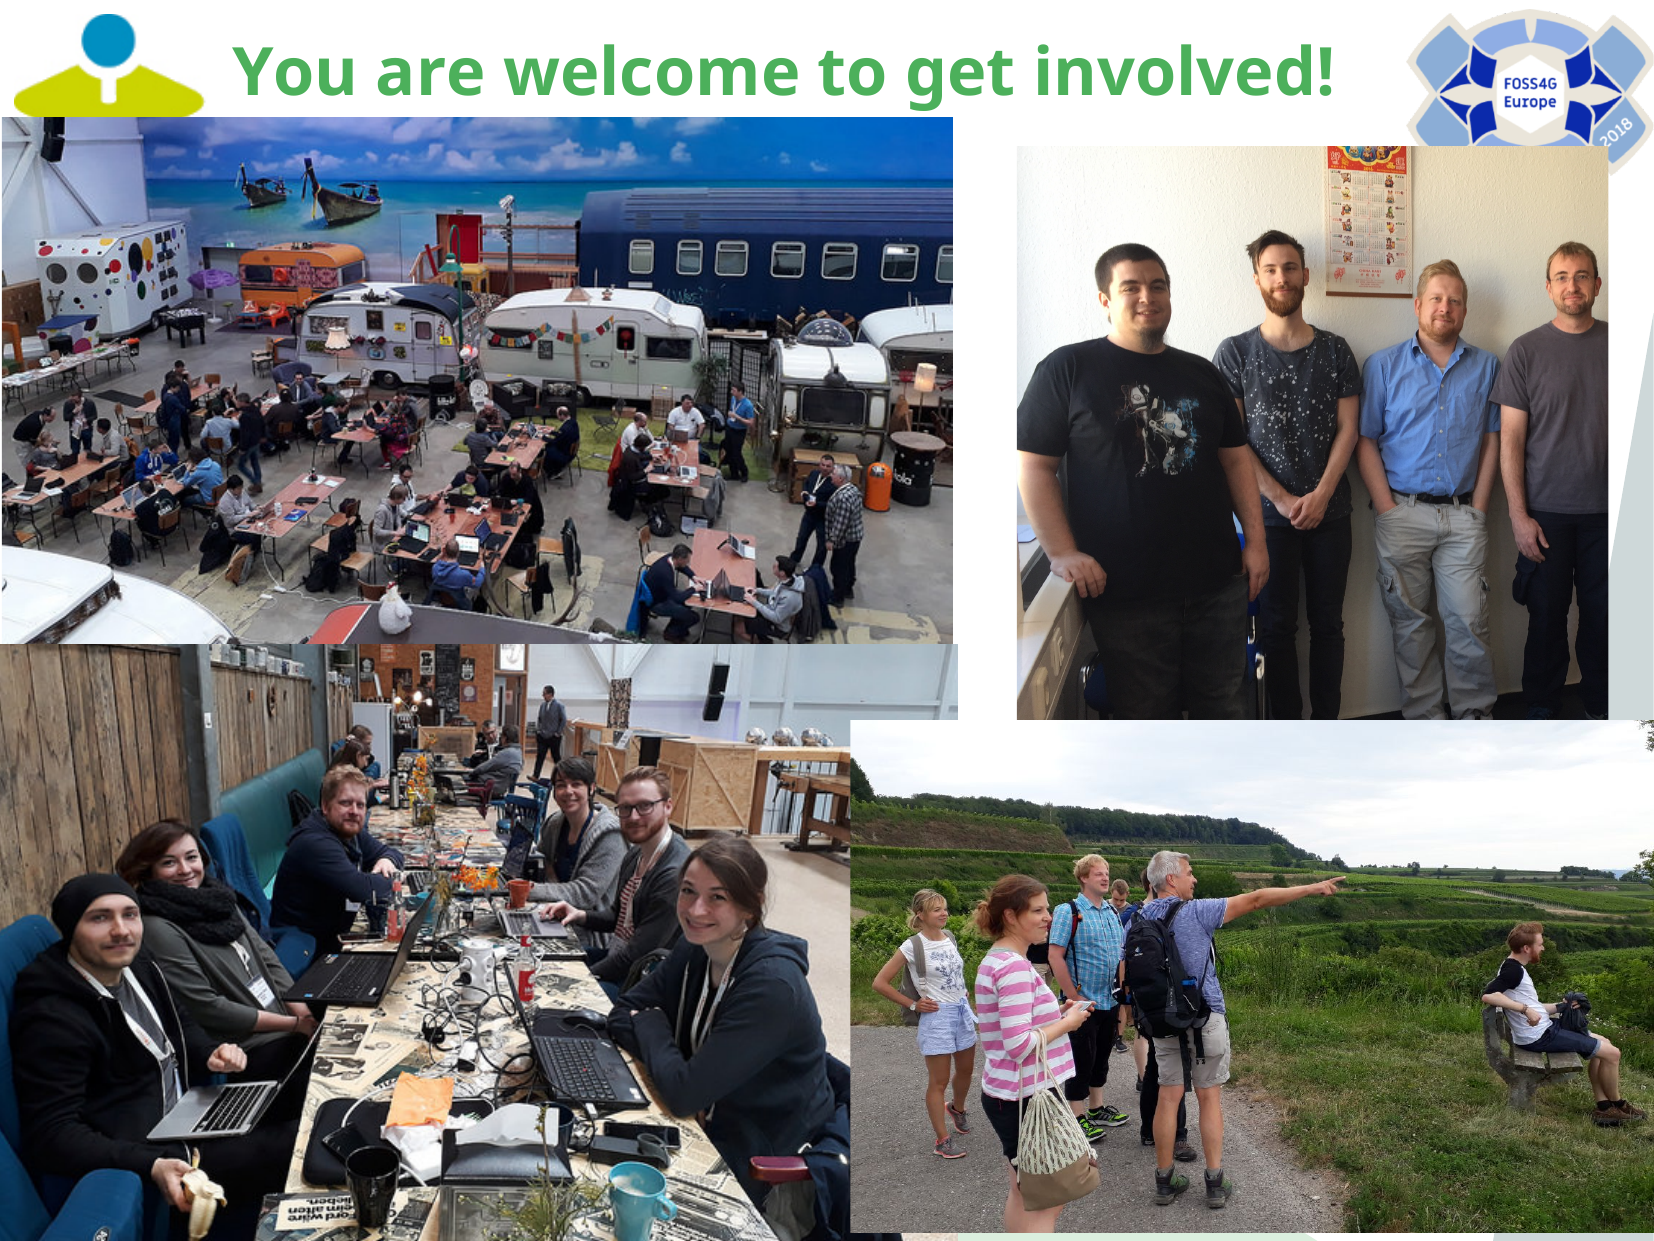

# You are welcome to get involved!
@WhereGroup
@FOSS4G Code Sprint Basecamp Bonn 2018